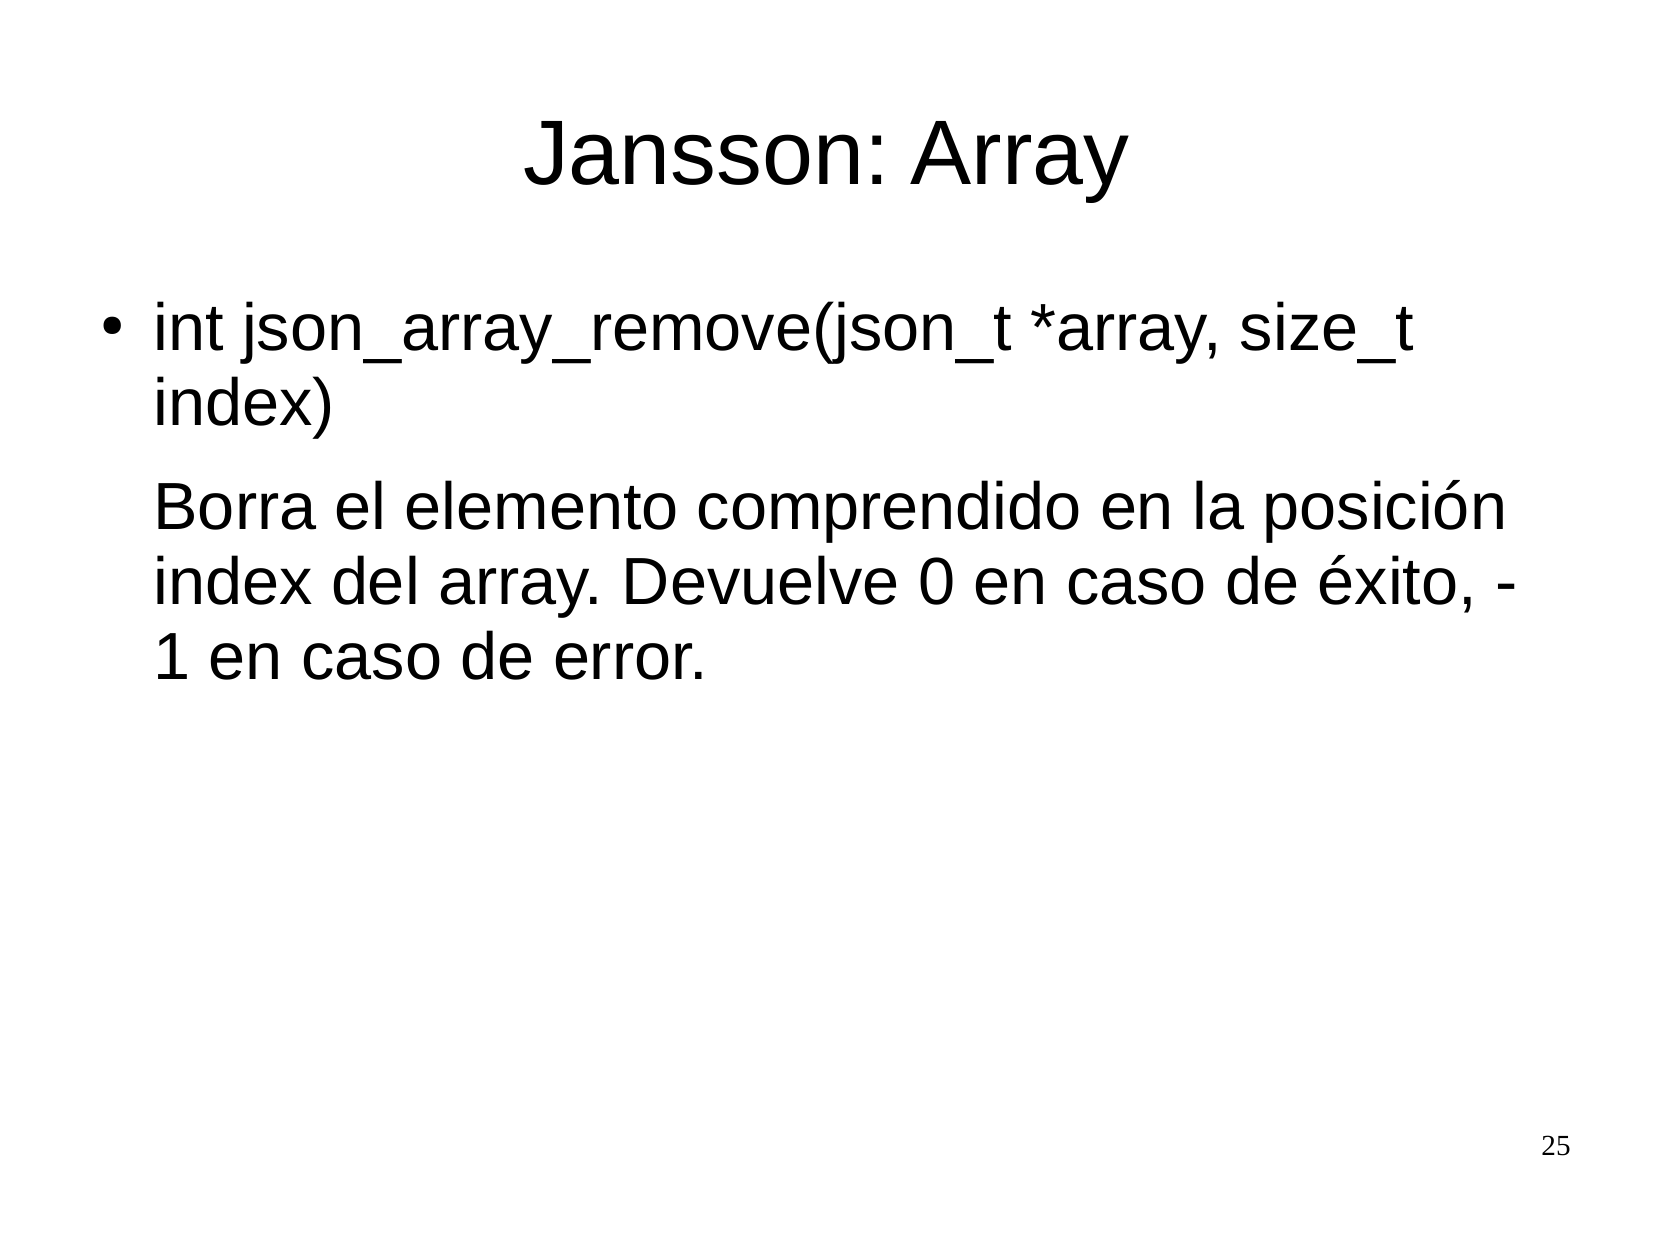

# Jansson: Array
int json_array_remove(json_t *array, size_t index)
Borra el elemento comprendido en la posición index del array. Devuelve 0 en caso de éxito, -1 en caso de error.
25